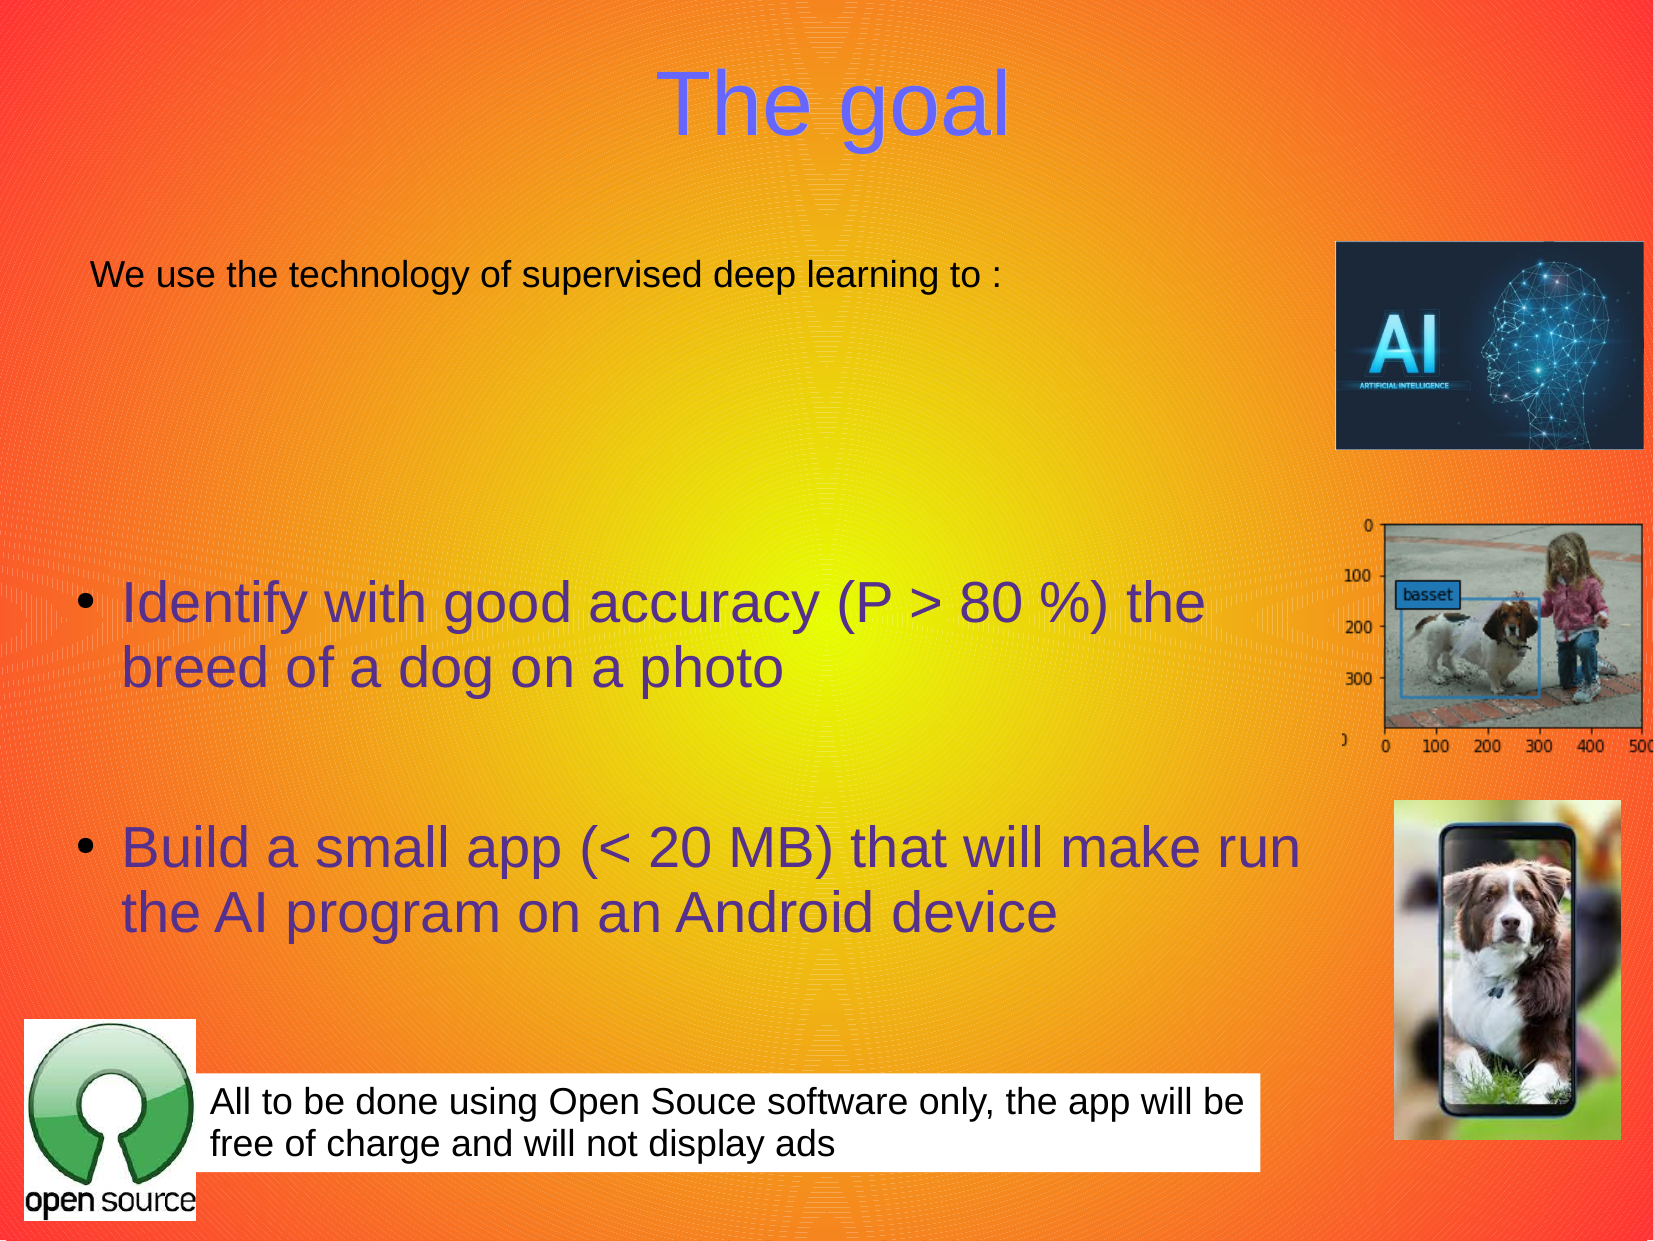

# The goal
We use the technology of supervised deep learning to :
Identify with good accuracy (P > 80 %) the breed of a dog on a photo
Build a small app (< 20 MB) that will make run the AI program on an Android device
All to be done using Open Souce software only, the app will be free of charge and will not display ads